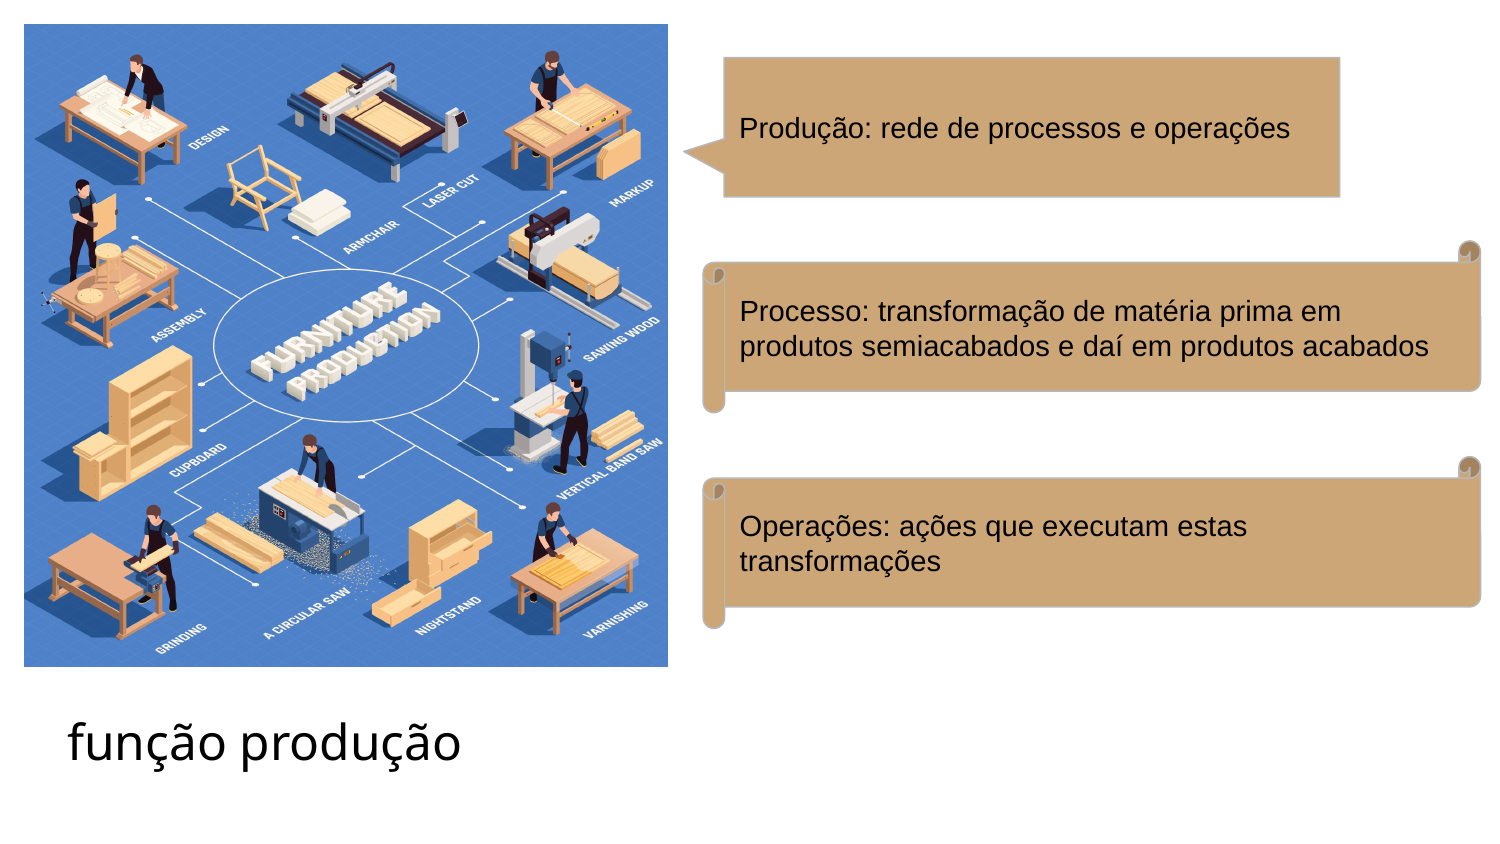

Produção: rede de processos e operações
Processo: transformação de matéria prima em produtos semiacabados e daí em produtos acabados
Operações: ações que executam estas transformações
# função produção